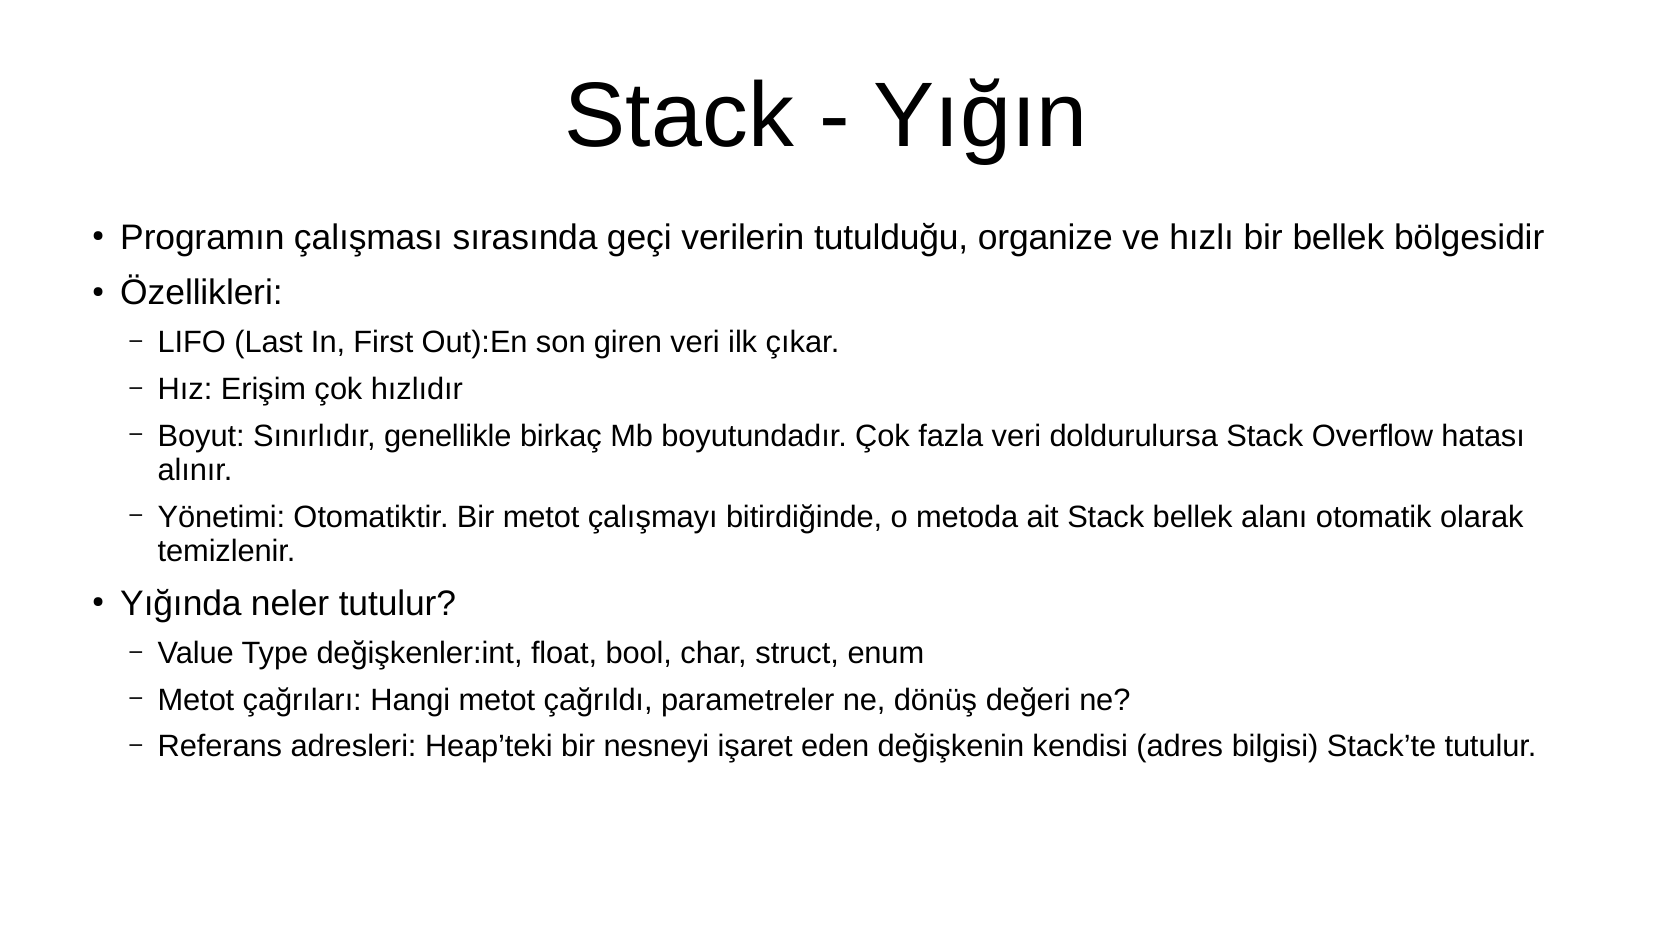

# Stack - Yığın
Programın çalışması sırasında geçi verilerin tutulduğu, organize ve hızlı bir bellek bölgesidir
Özellikleri:
LIFO (Last In, First Out):En son giren veri ilk çıkar.
Hız: Erişim çok hızlıdır
Boyut: Sınırlıdır, genellikle birkaç Mb boyutundadır. Çok fazla veri doldurulursa Stack Overflow hatası alınır.
Yönetimi: Otomatiktir. Bir metot çalışmayı bitirdiğinde, o metoda ait Stack bellek alanı otomatik olarak temizlenir.
Yığında neler tutulur?
Value Type değişkenler:int, float, bool, char, struct, enum
Metot çağrıları: Hangi metot çağrıldı, parametreler ne, dönüş değeri ne?
Referans adresleri: Heap’teki bir nesneyi işaret eden değişkenin kendisi (adres bilgisi) Stack’te tutulur.